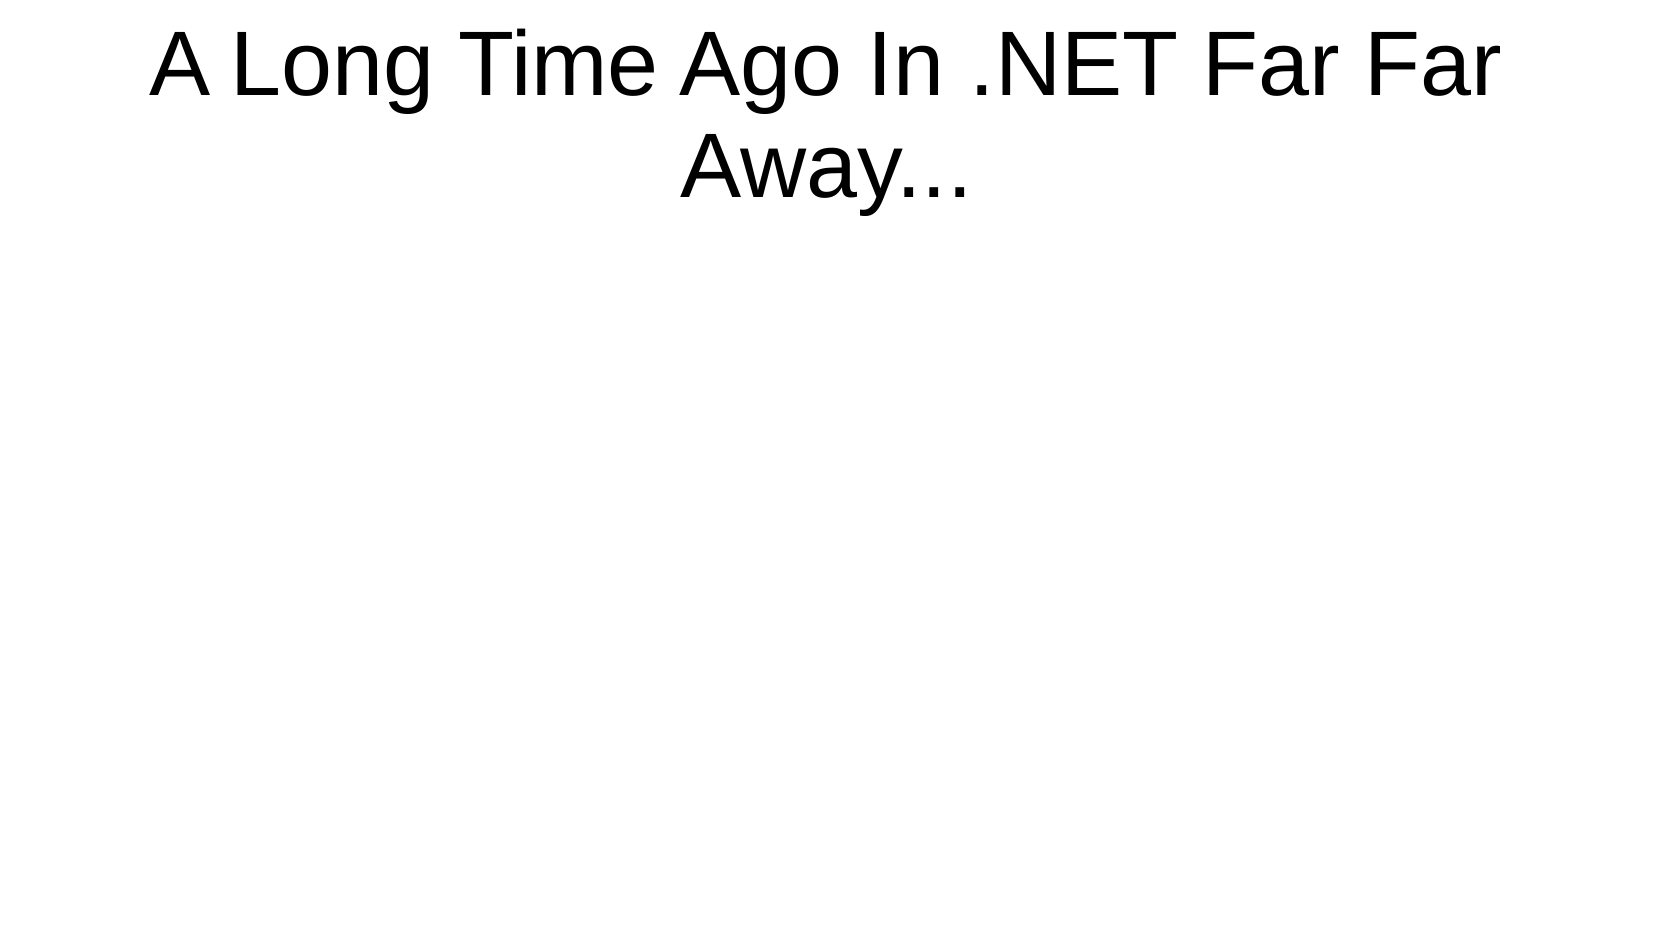

# A Long Time Ago In .NET Far Far Away...